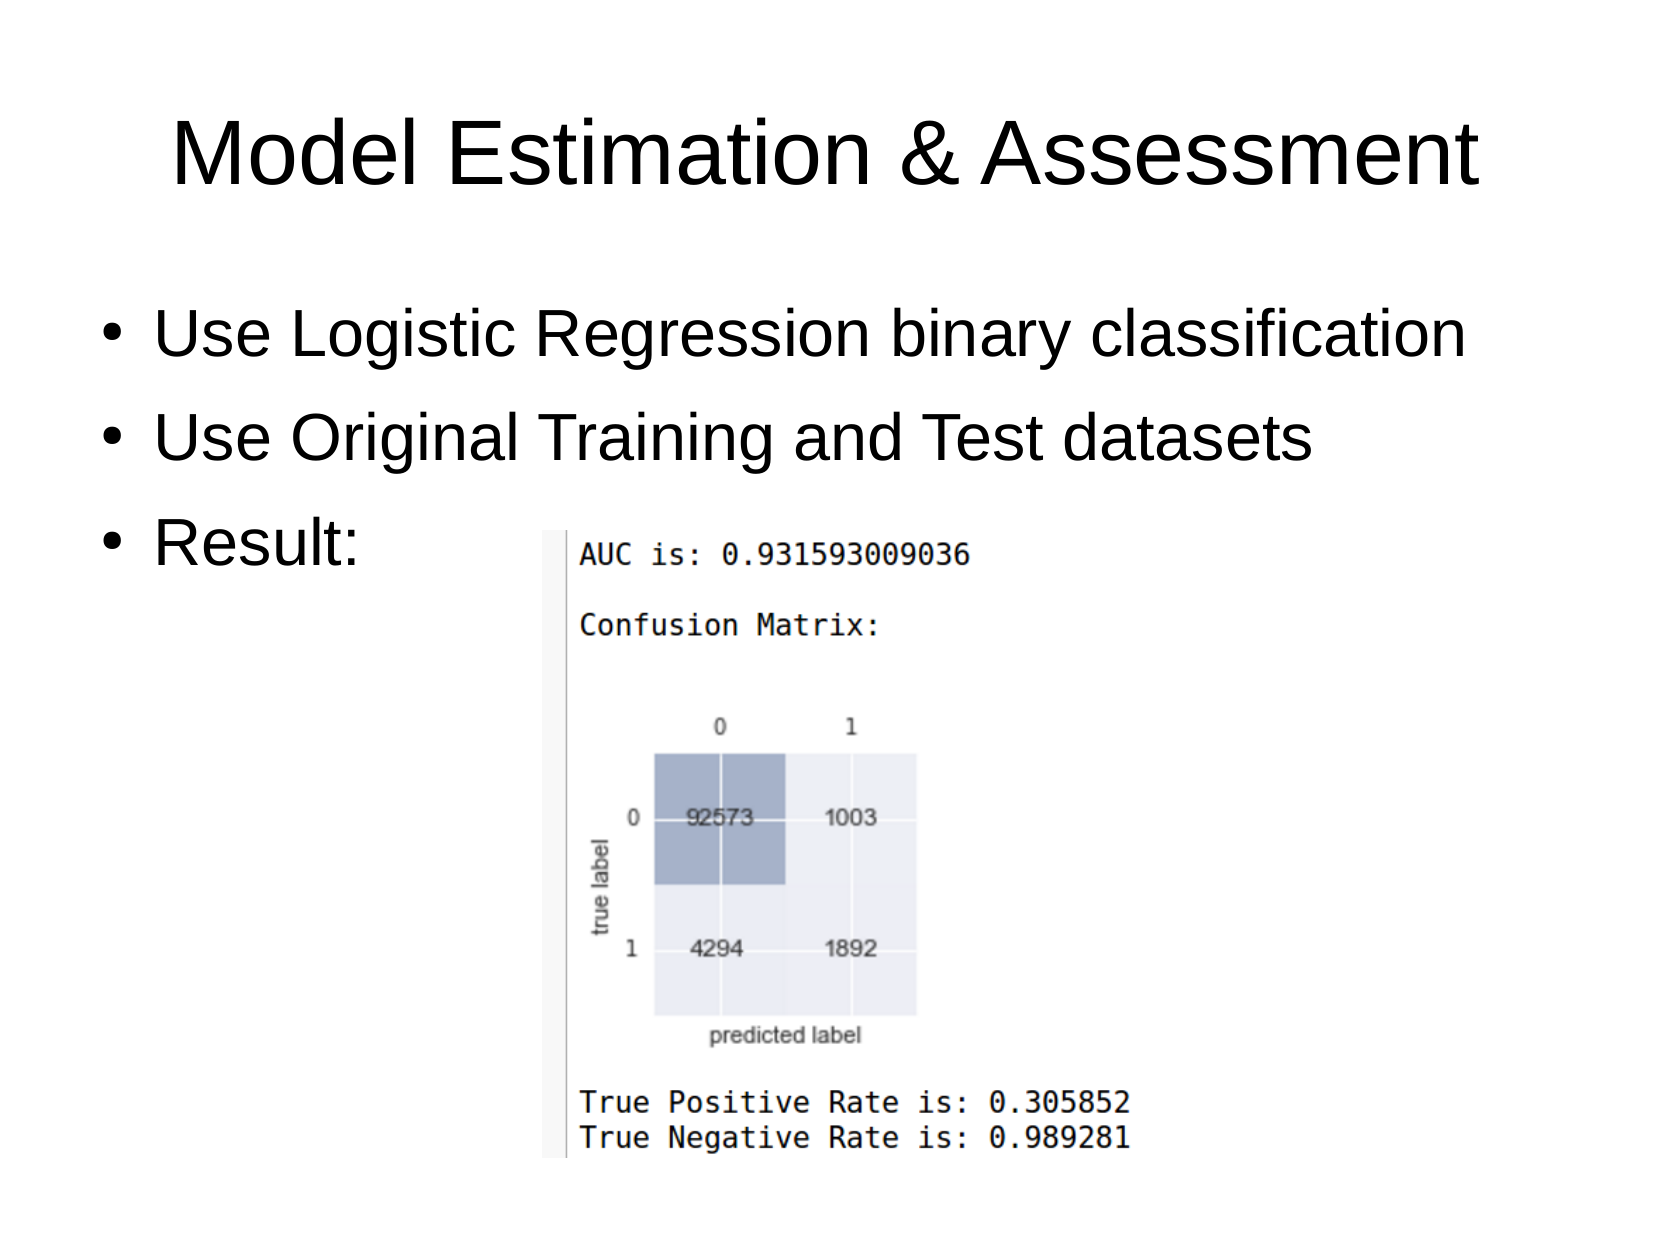

# Model Estimation & Assessment
Use Logistic Regression binary classification
Use Original Training and Test datasets
Result: